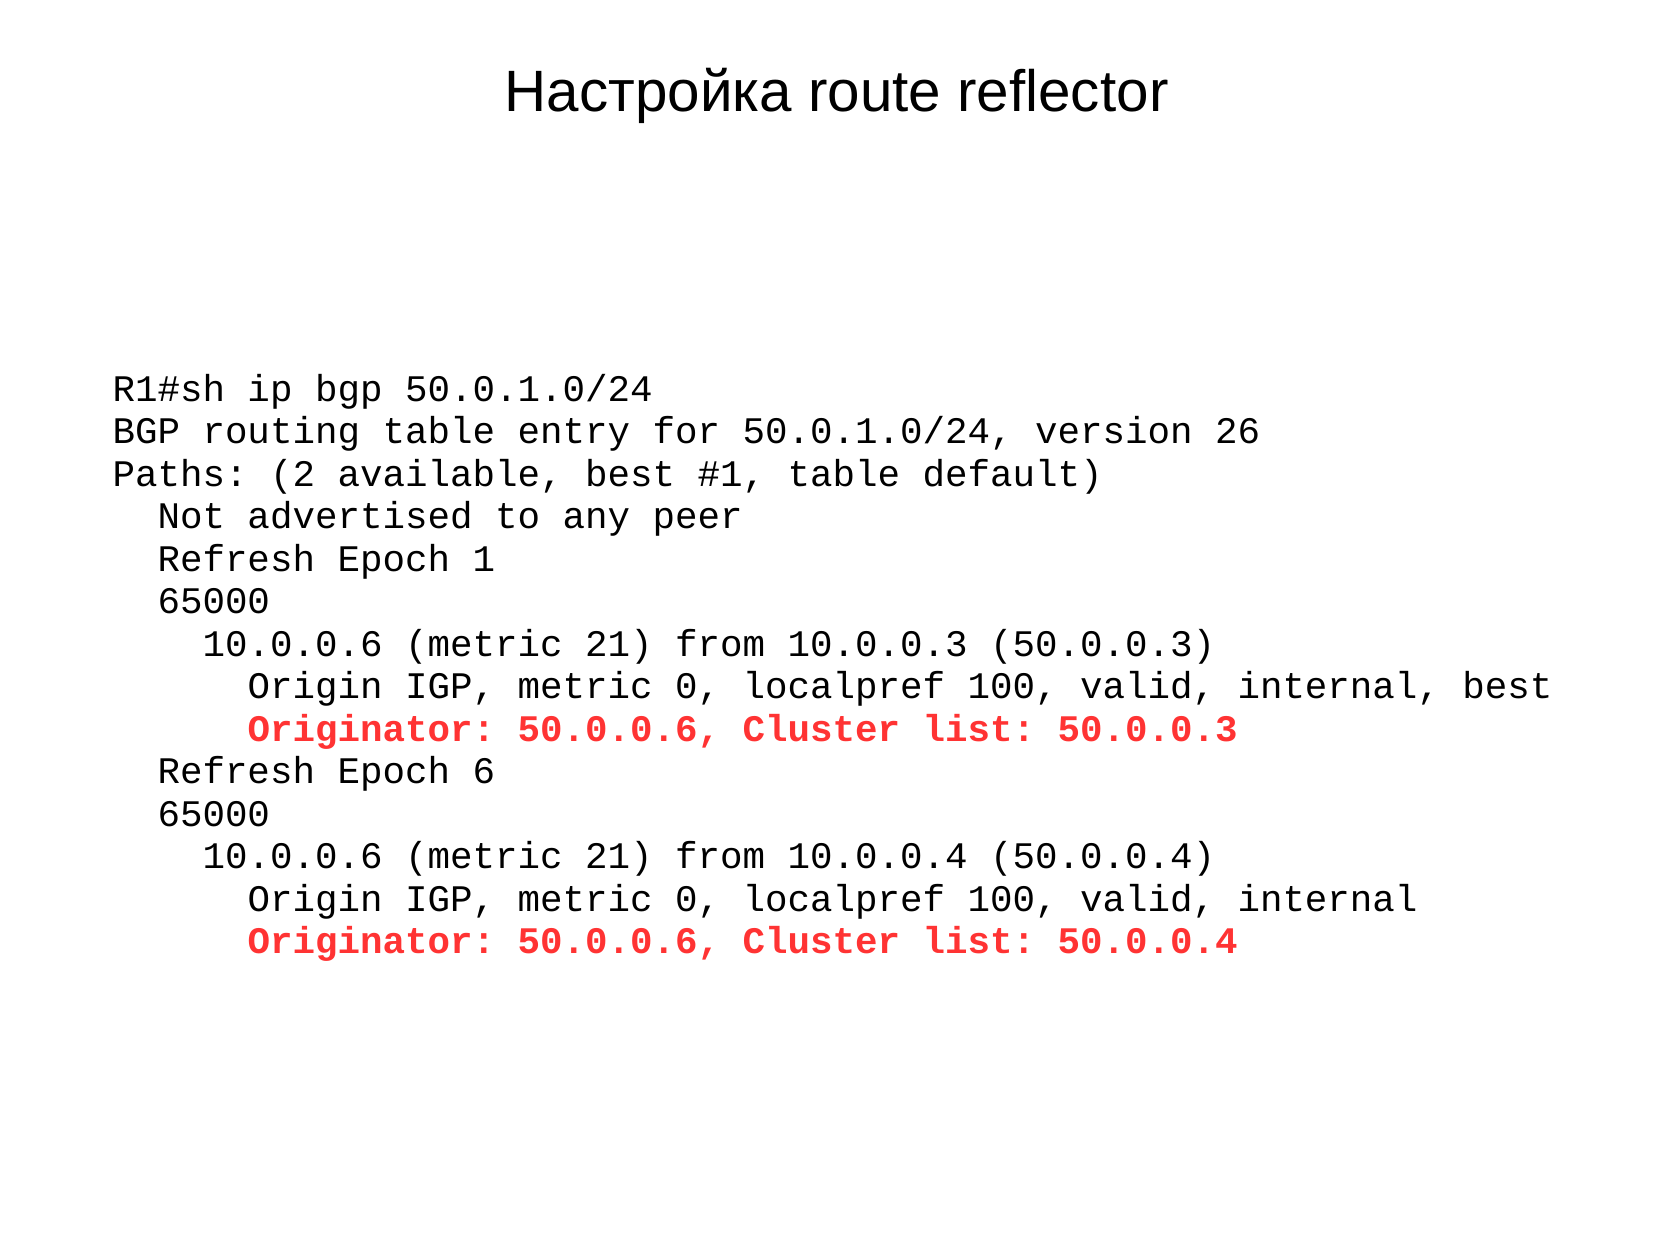

Настройка route reflector
# R1#sh ip bgp 50.0.1.0/24
BGP routing table entry for 50.0.1.0/24, version 26
Paths: (2 available, best #1, table default)
 Not advertised to any peer
 Refresh Epoch 1
 65000
 10.0.0.6 (metric 21) from 10.0.0.3 (50.0.0.3)
 Origin IGP, metric 0, localpref 100, valid, internal, best
 Originator: 50.0.0.6, Cluster list: 50.0.0.3
 Refresh Epoch 6
 65000
 10.0.0.6 (metric 21) from 10.0.0.4 (50.0.0.4)
 Origin IGP, metric 0, localpref 100, valid, internal
 Originator: 50.0.0.6, Cluster list: 50.0.0.4